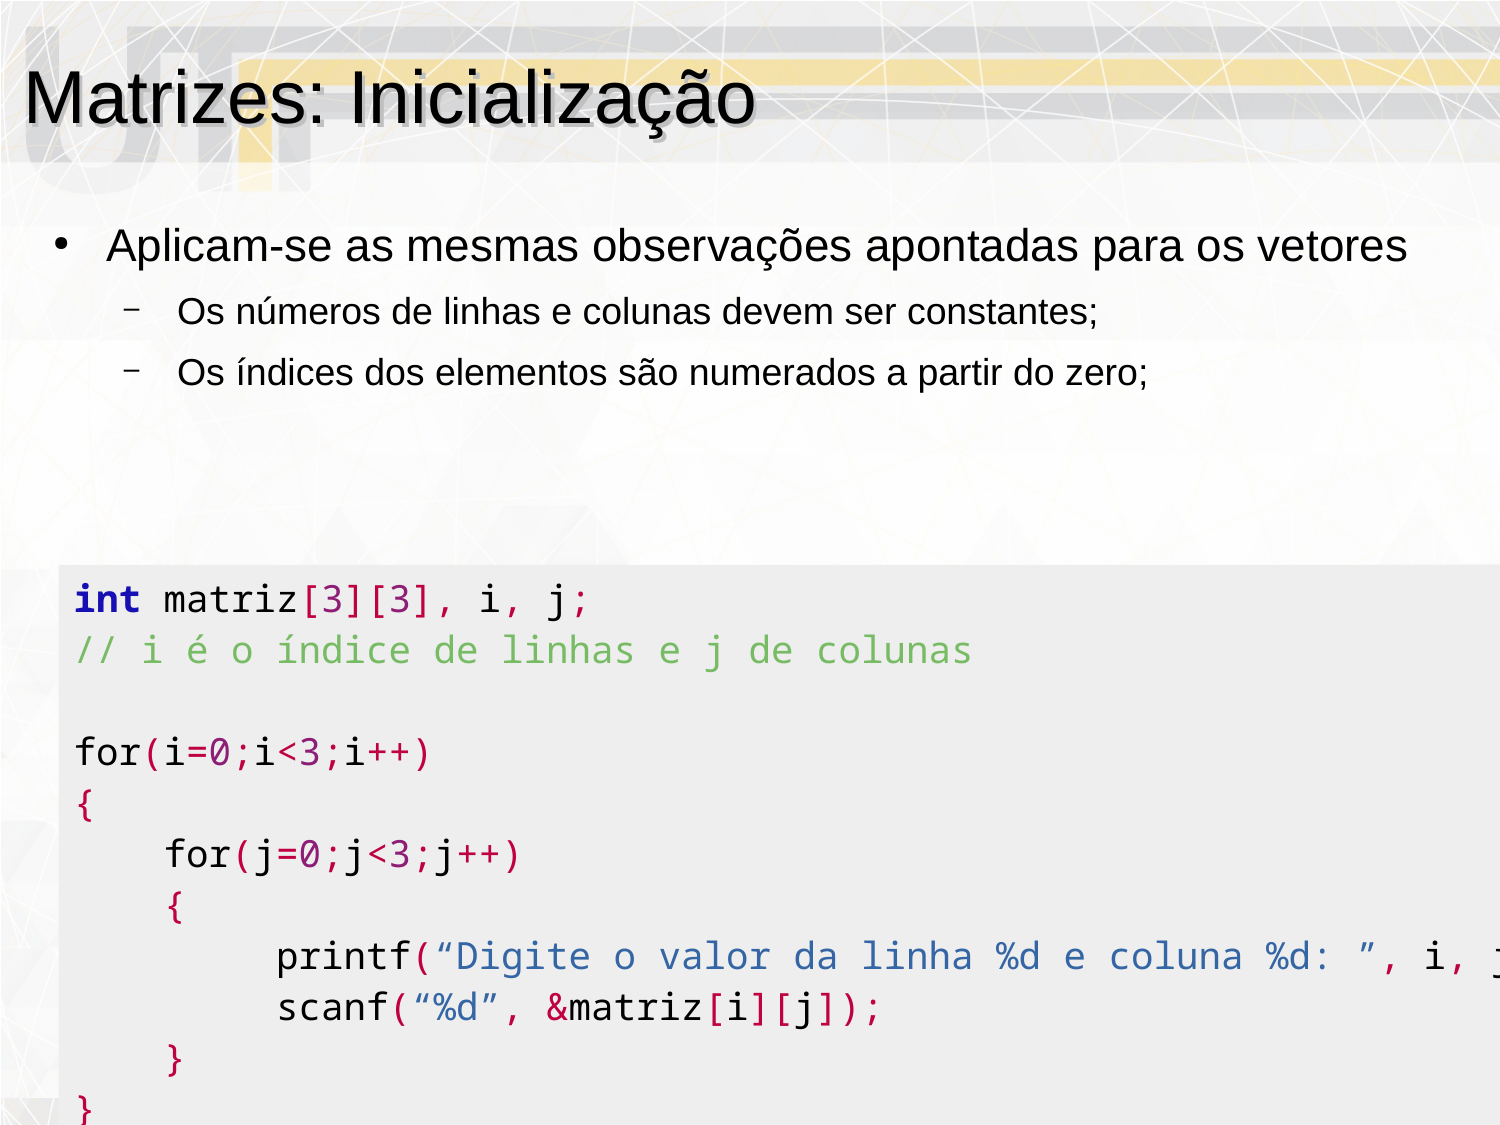

# Matrizes: Inicialização
Aplicam-se as mesmas observações apontadas para os vetores
Os números de linhas e colunas devem ser constantes;
Os índices dos elementos são numerados a partir do zero;
int matriz[3][3], i, j;
// i é o índice de linhas e j de colunas
for(i=0;i<3;i++)
{
 for(j=0;j<3;j++)
 {
 printf(“Digite o valor da linha %d e coluna %d: ”, i, j);
 scanf(“%d”, &matriz[i][j]);
 }
}